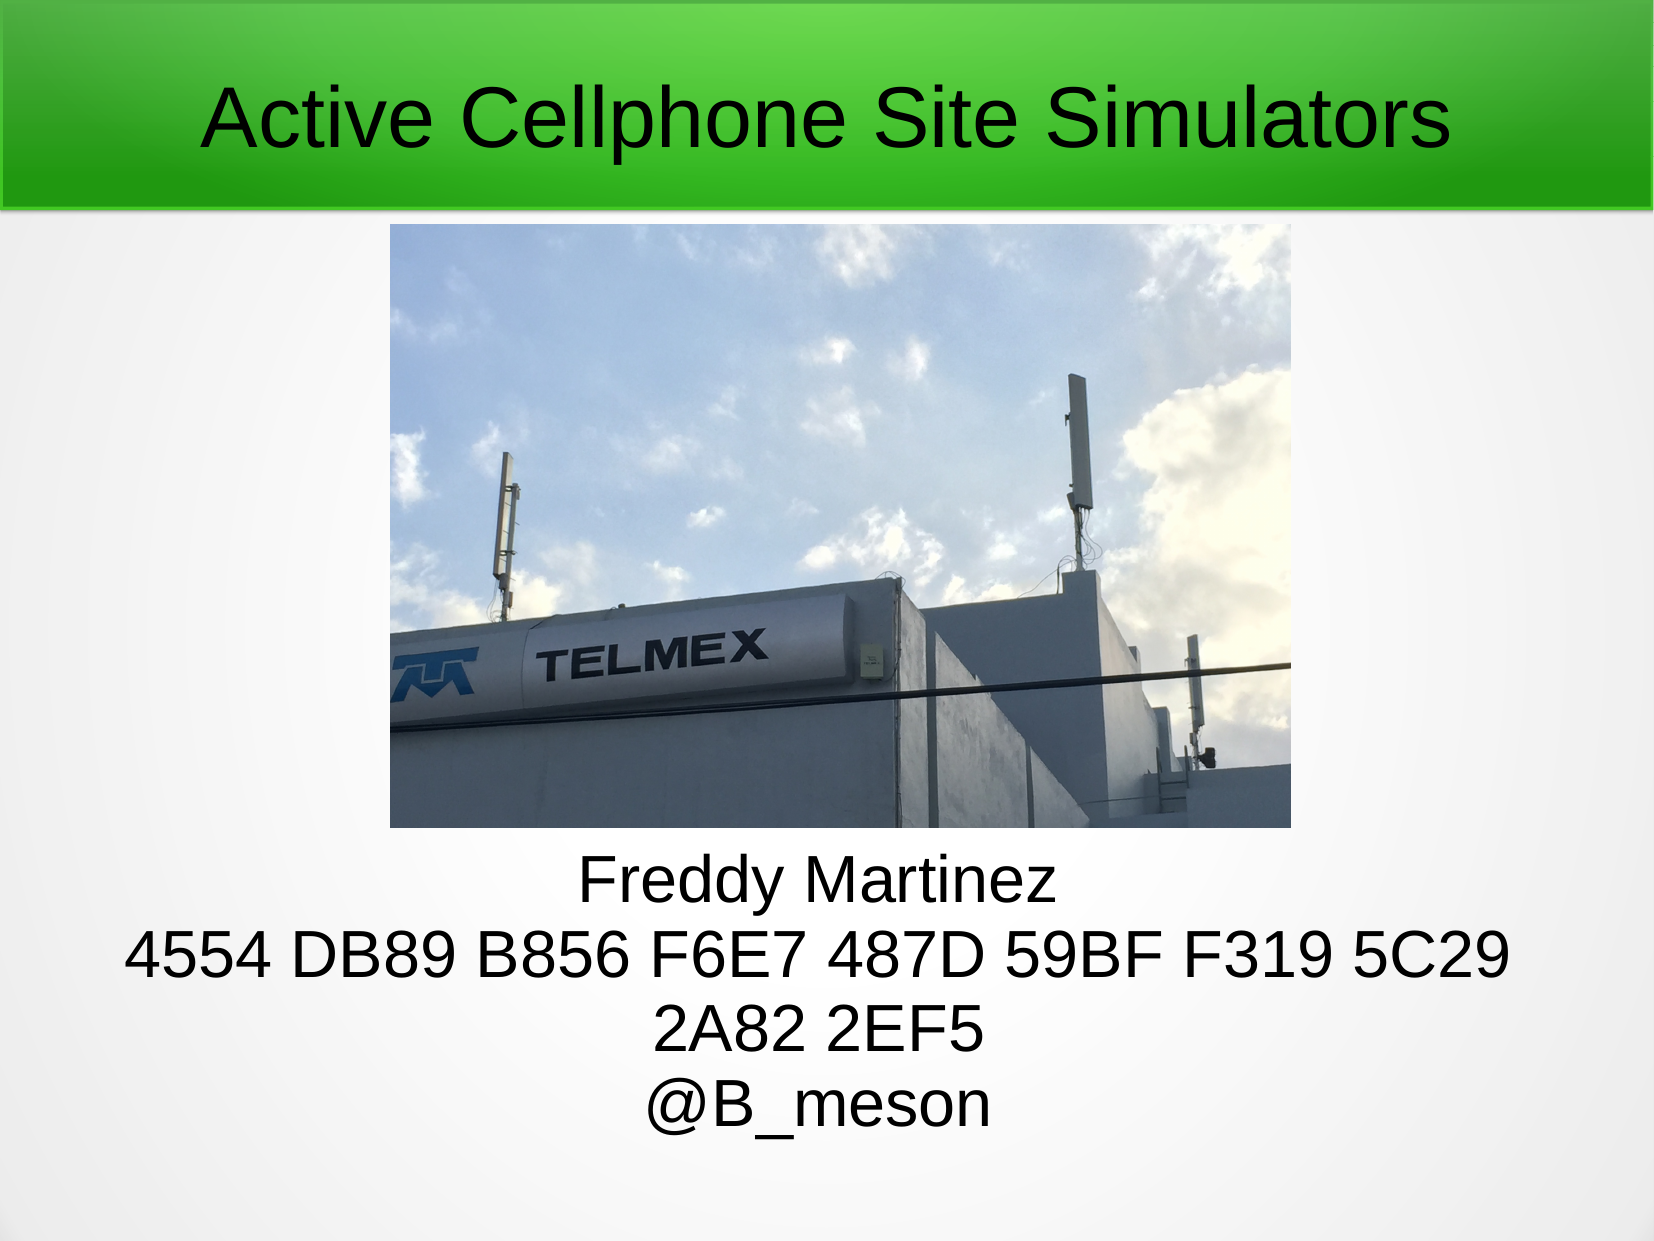

# Active Cellphone Site Simulators
Freddy Martinez
4554 DB89 B856 F6E7 487D 59BF F319 5C29 2A82 2EF5
@B_meson